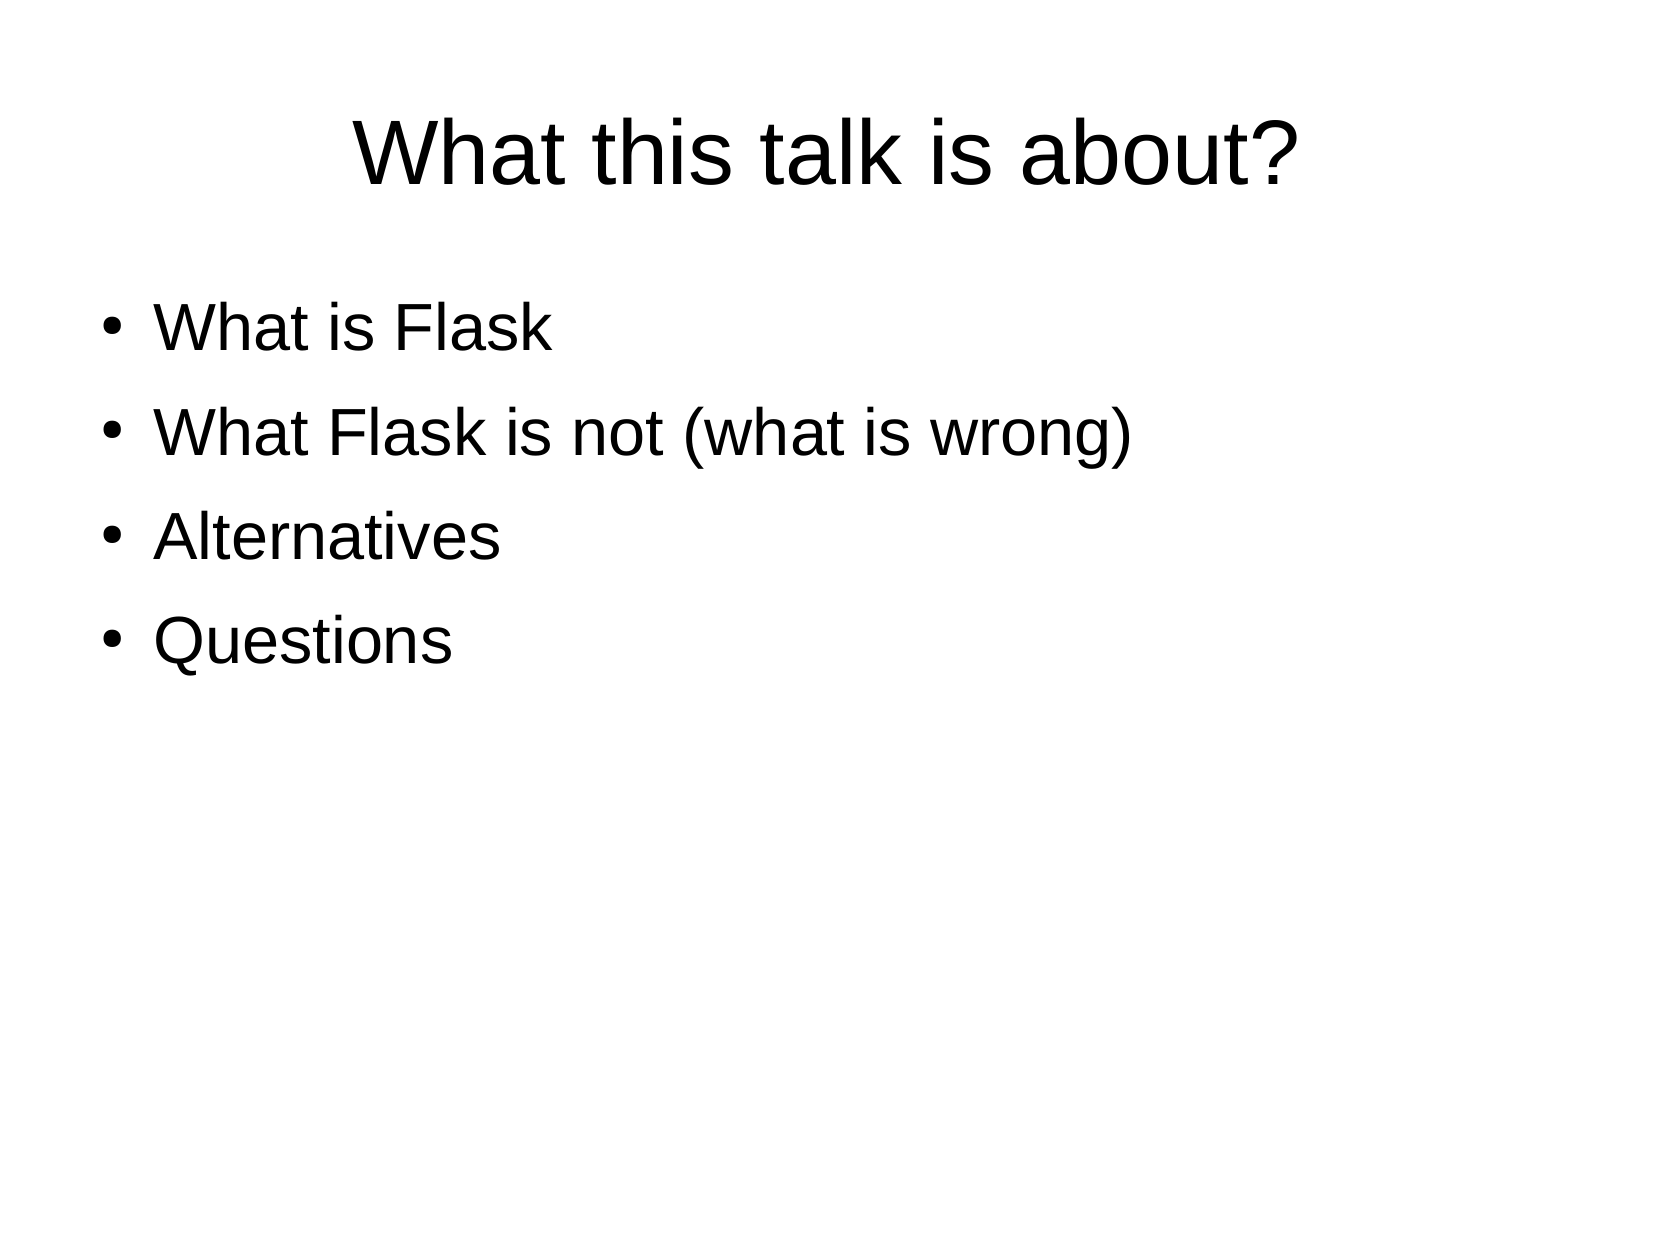

# What this talk is about?
What is Flask
What Flask is not (what is wrong)
Alternatives
Questions